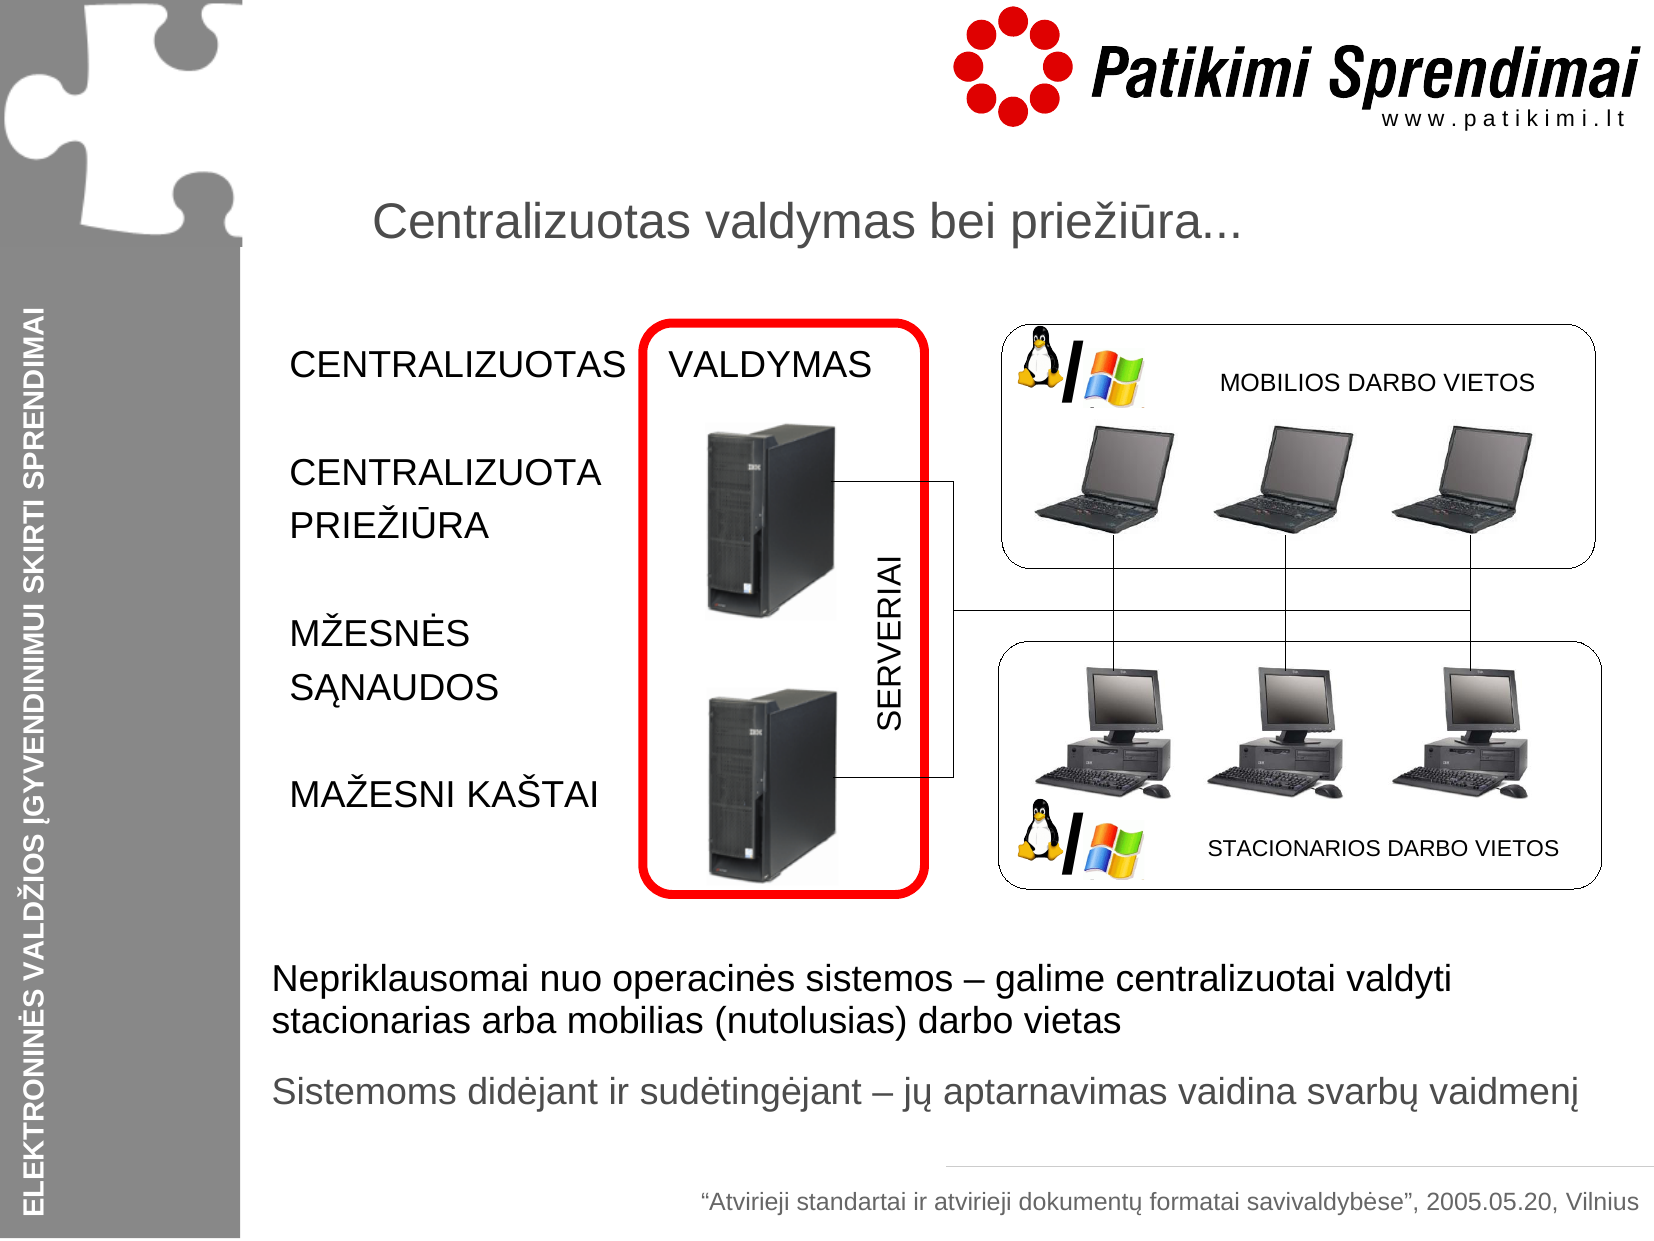

Centralizuotas valdymas bei priežiūra...
/
CENTRALIZUOTAS VALDYMAS
CENTRALIZUOTA
PRIEŽIŪRA
MŽESNĖS
SĄNAUDOS
MAŽESNI KAŠTAI
 MOBILIOS DARBO VIETOS
SERVERIAI
/
	STACIONARIOS DARBO VIETOS
Nepriklausomai nuo operacinės sistemos – galime centralizuotai valdyti stacionarias arba mobilias (nutolusias) darbo vietas
Sistemoms didėjant ir sudėtingėjant – jų aptarnavimas vaidina svarbų vaidmenį